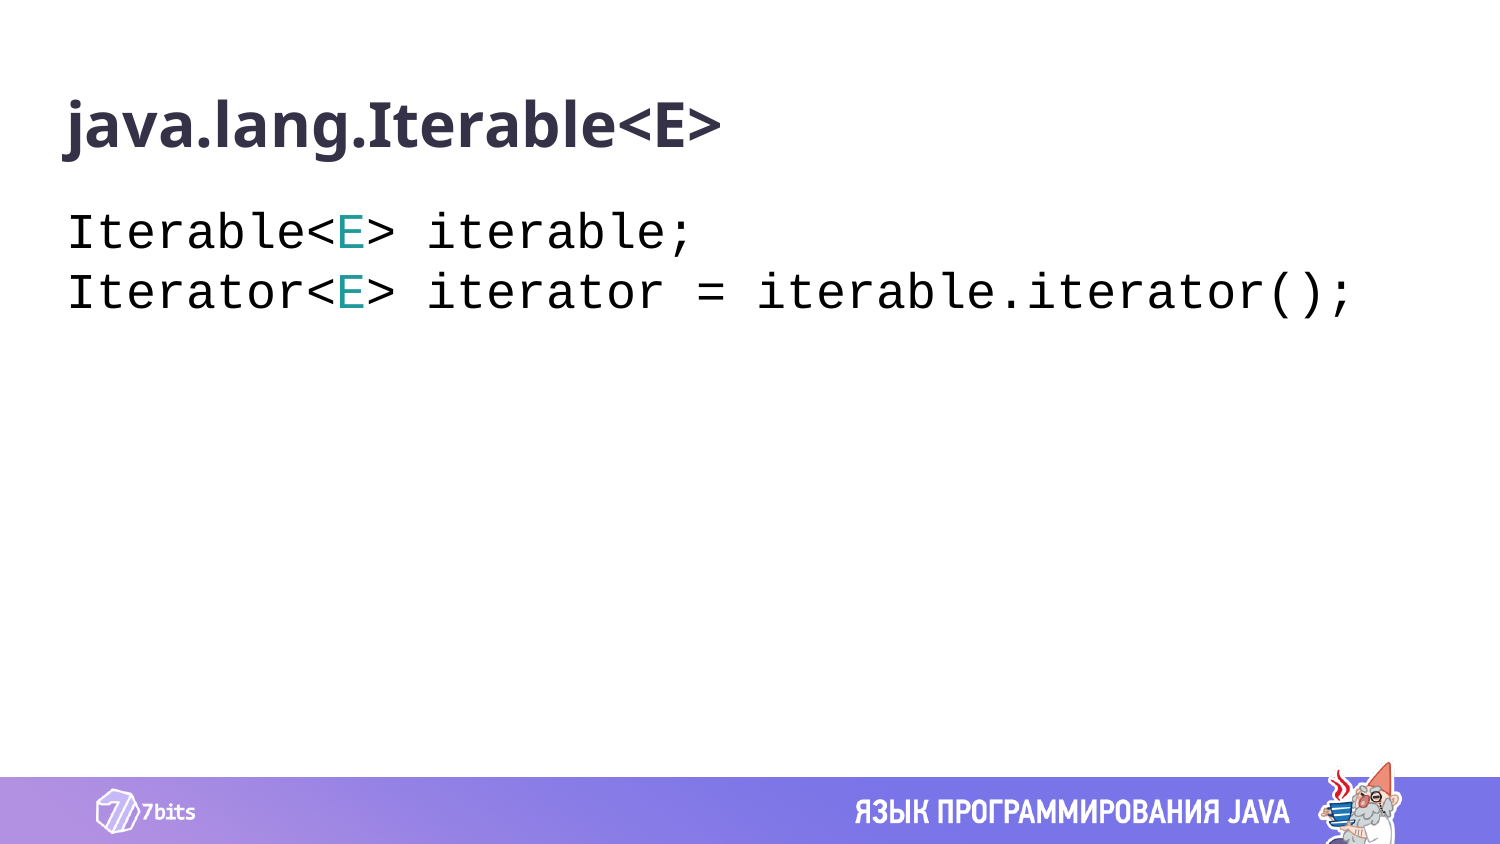

# java.lang.Iterable<E>
Iterable<E> iterable;
Iterator<E> iterator = iterable.iterator();